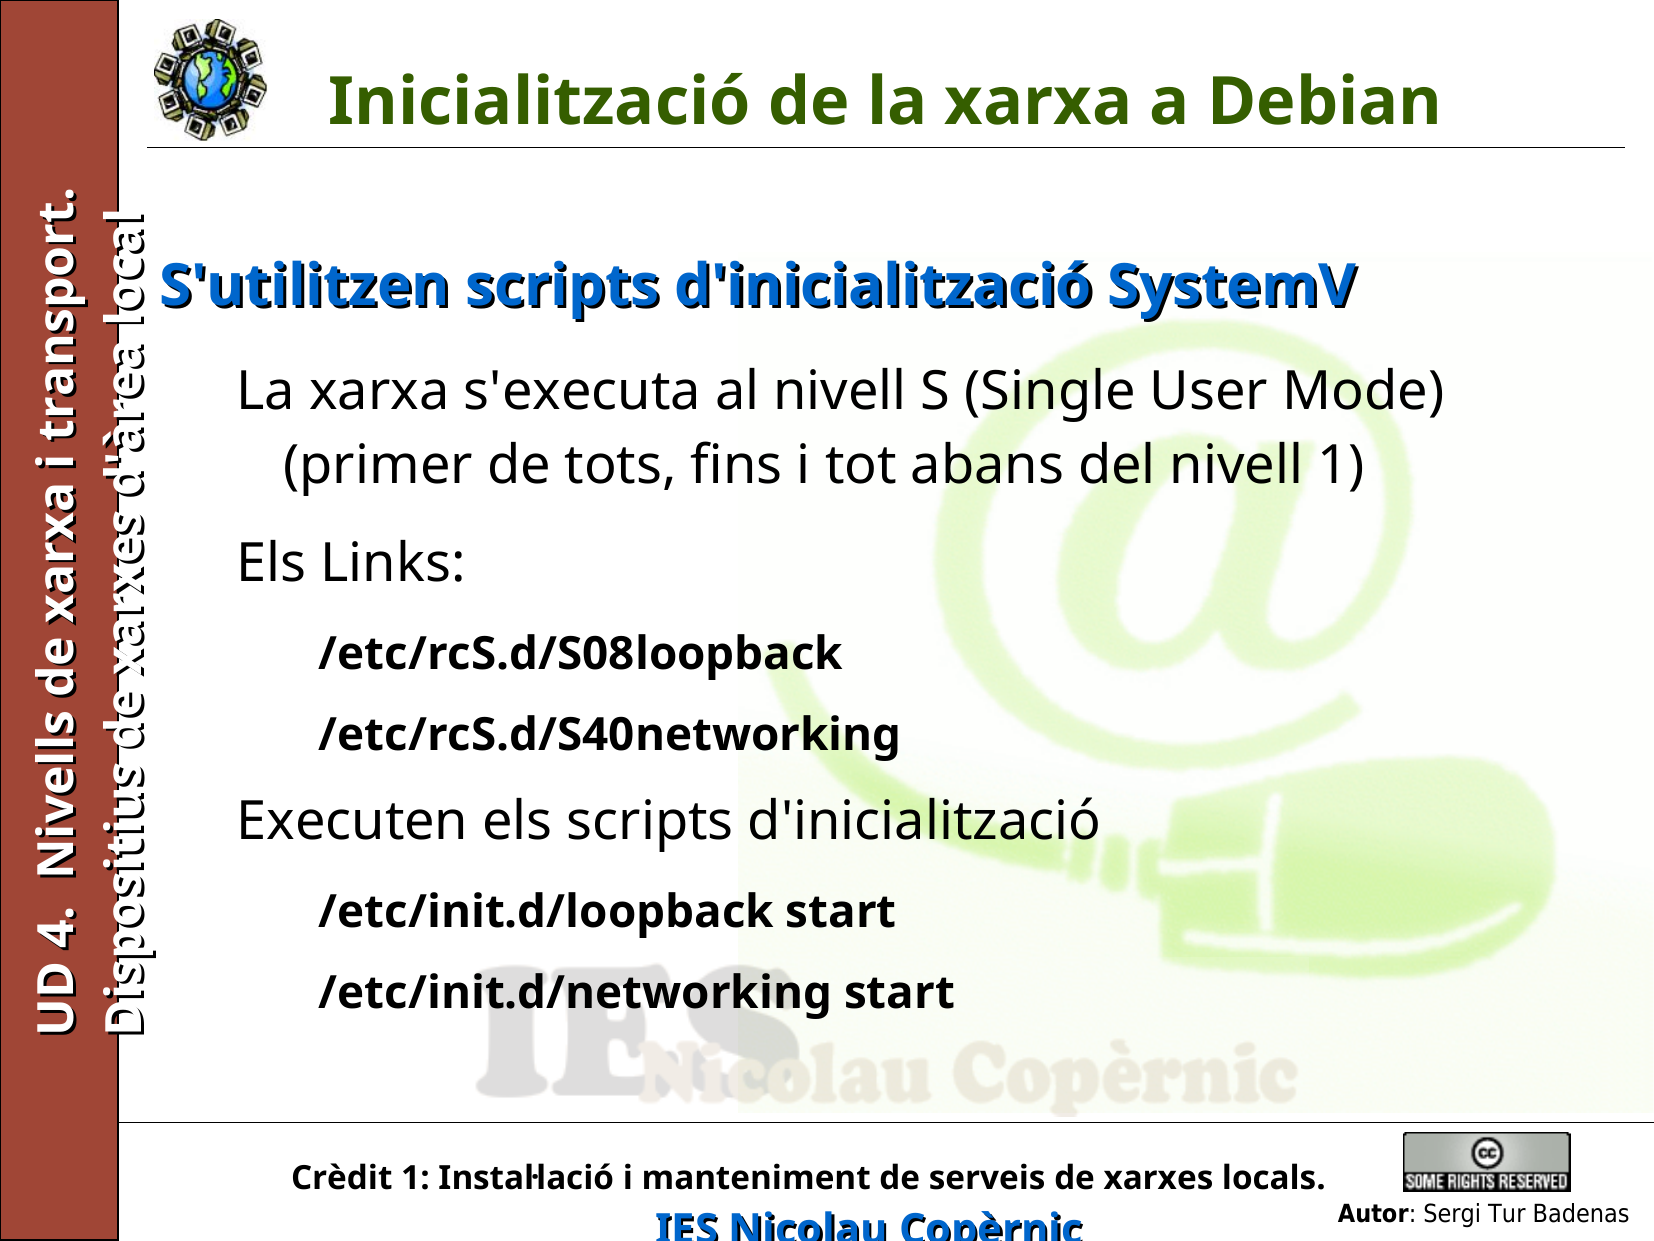

# Inicialització de la xarxa a Debian
S'utilitzen scripts d'inicialització SystemV
La xarxa s'executa al nivell S (Single User Mode) (primer de tots, fins i tot abans del nivell 1)
Els Links:
/etc/rcS.d/S08loopback
/etc/rcS.d/S40networking
Executen els scripts d'inicialització
/etc/init.d/loopback start
/etc/init.d/networking start